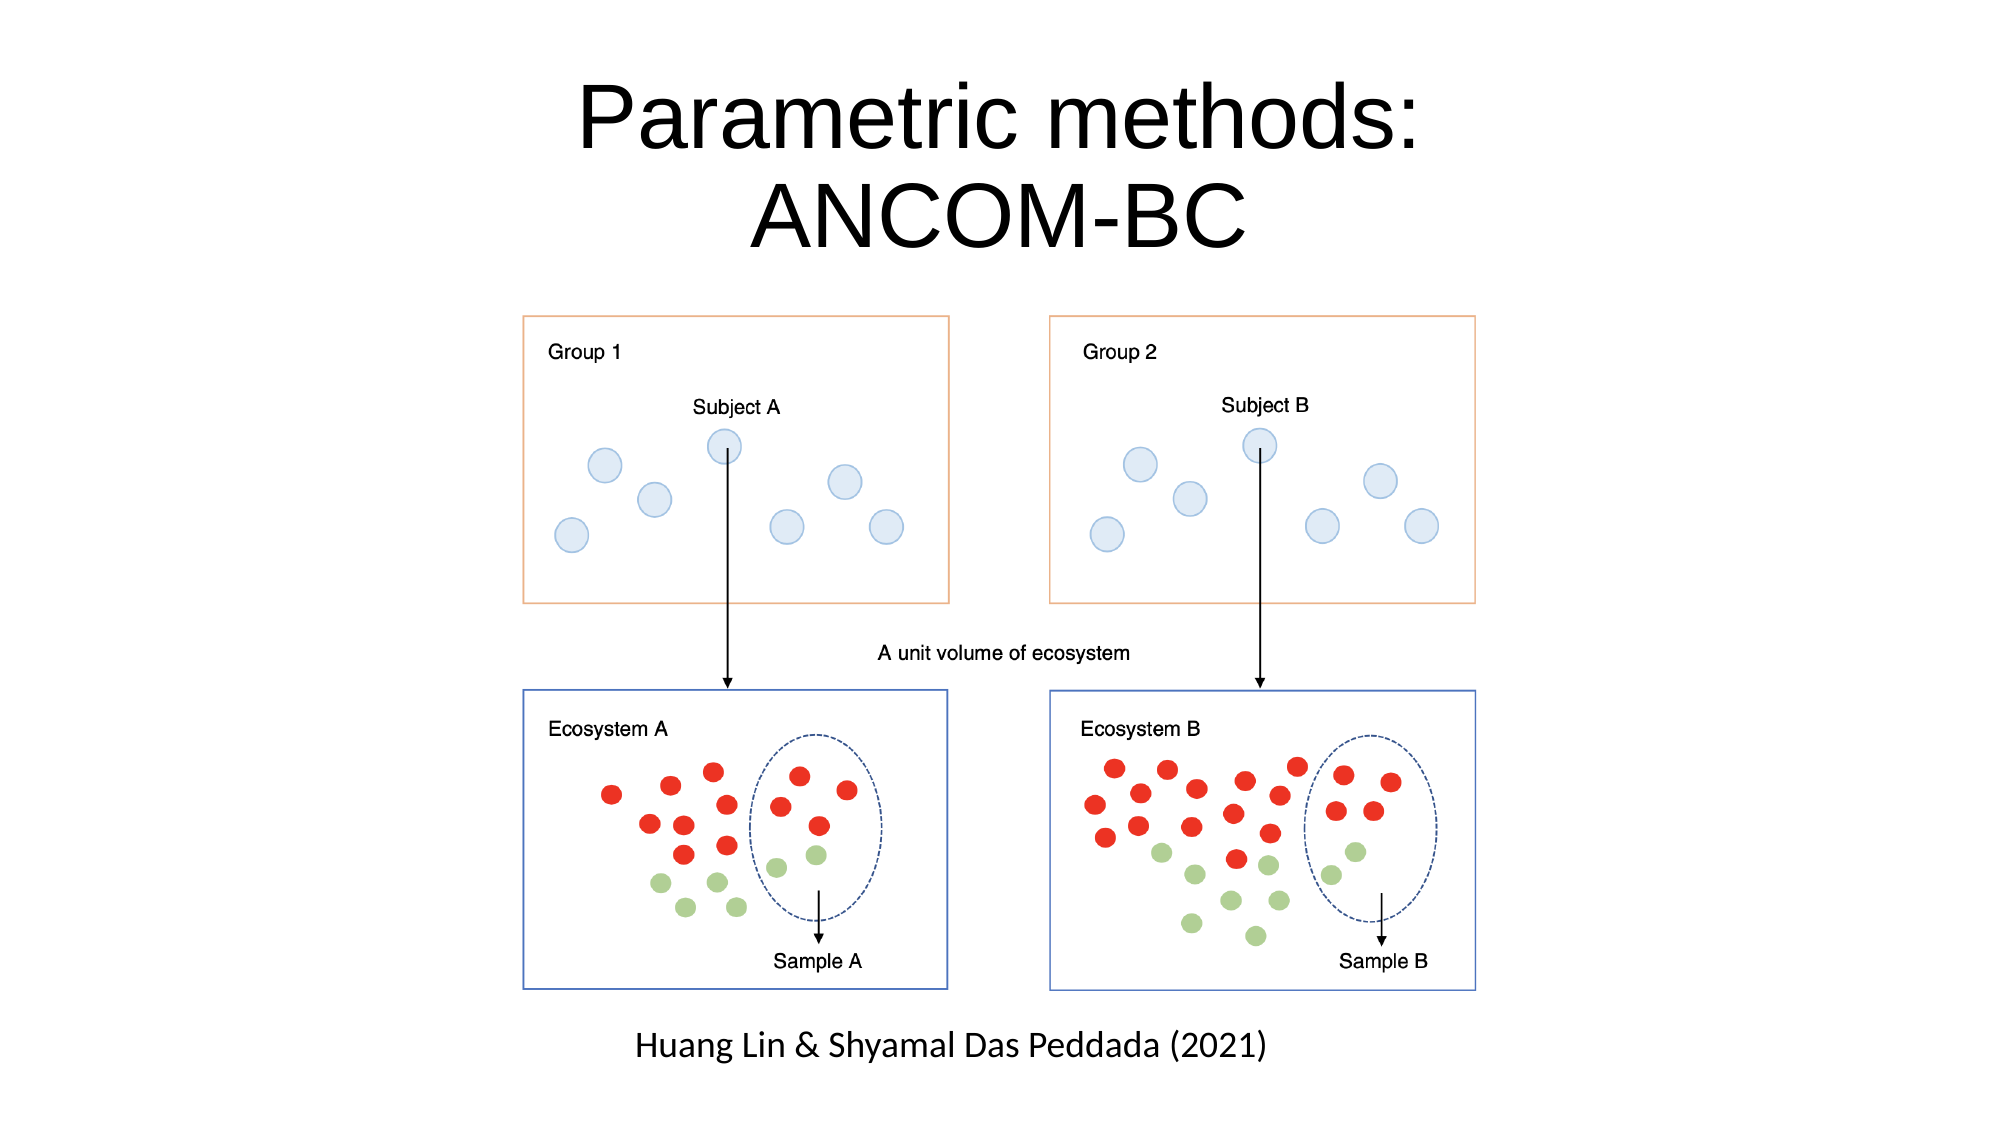

# Parametric methods: ANCOM-BC
Huang Lin & Shyamal Das Peddada (2021)